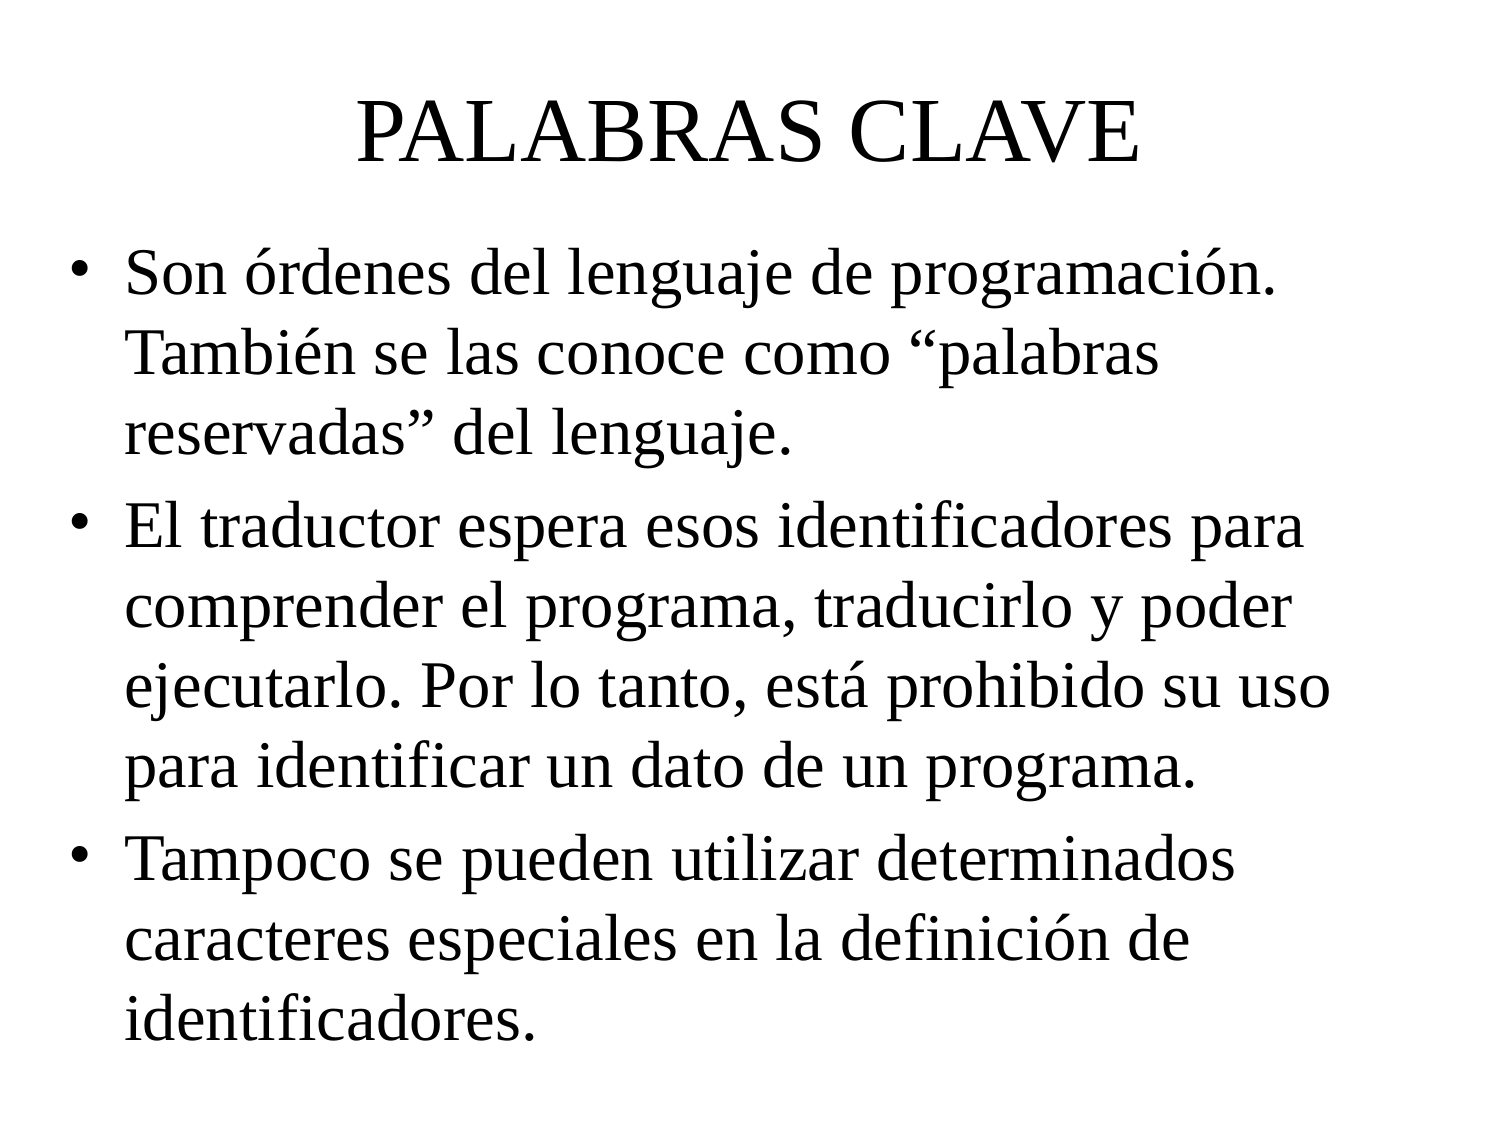

# PALABRAS CLAVE
Son órdenes del lenguaje de programación. También se las conoce como “palabras reservadas” del lenguaje.
El traductor espera esos identificadores para comprender el programa, traducirlo y poder ejecutarlo. Por lo tanto, está prohibido su uso para identificar un dato de un programa.
Tampoco se pueden utilizar determinados caracteres especiales en la definición de identificadores.